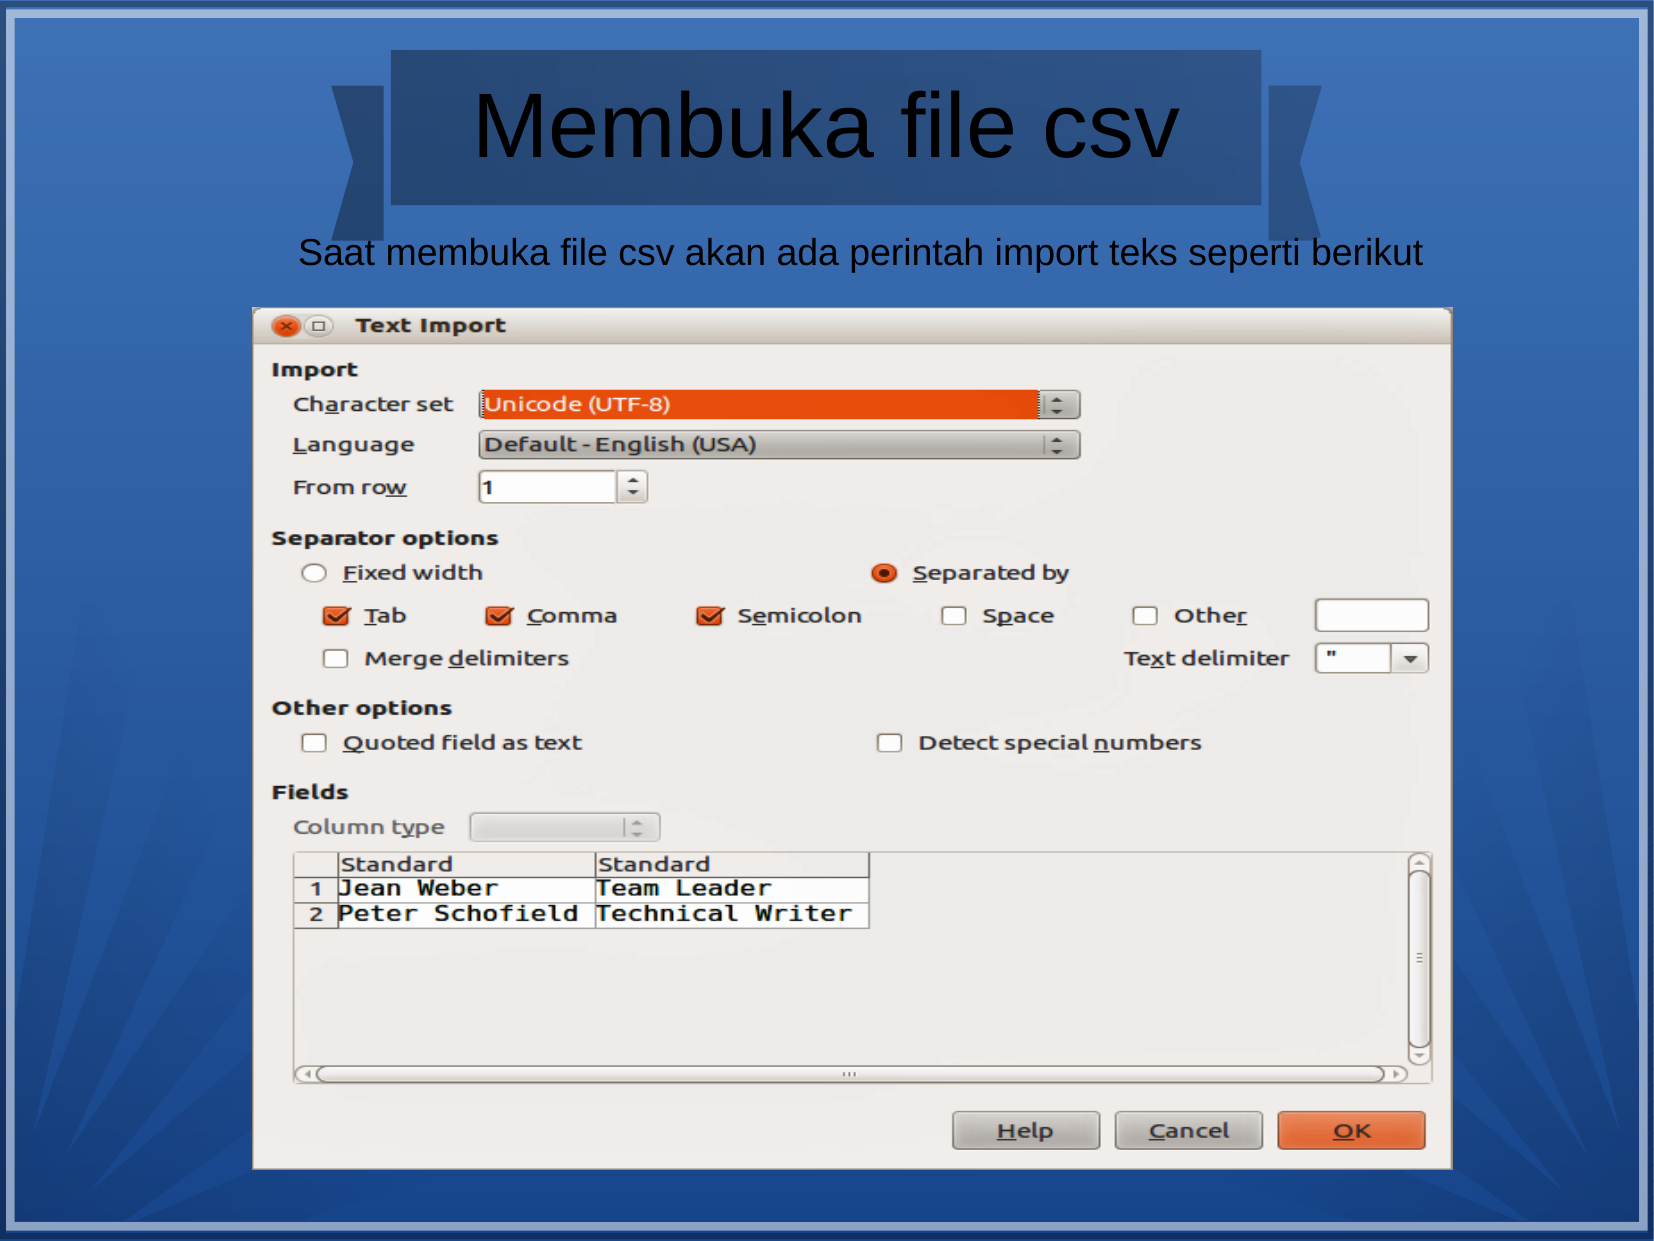

# Membuka file csv
Saat membuka file csv akan ada perintah import teks seperti berikut